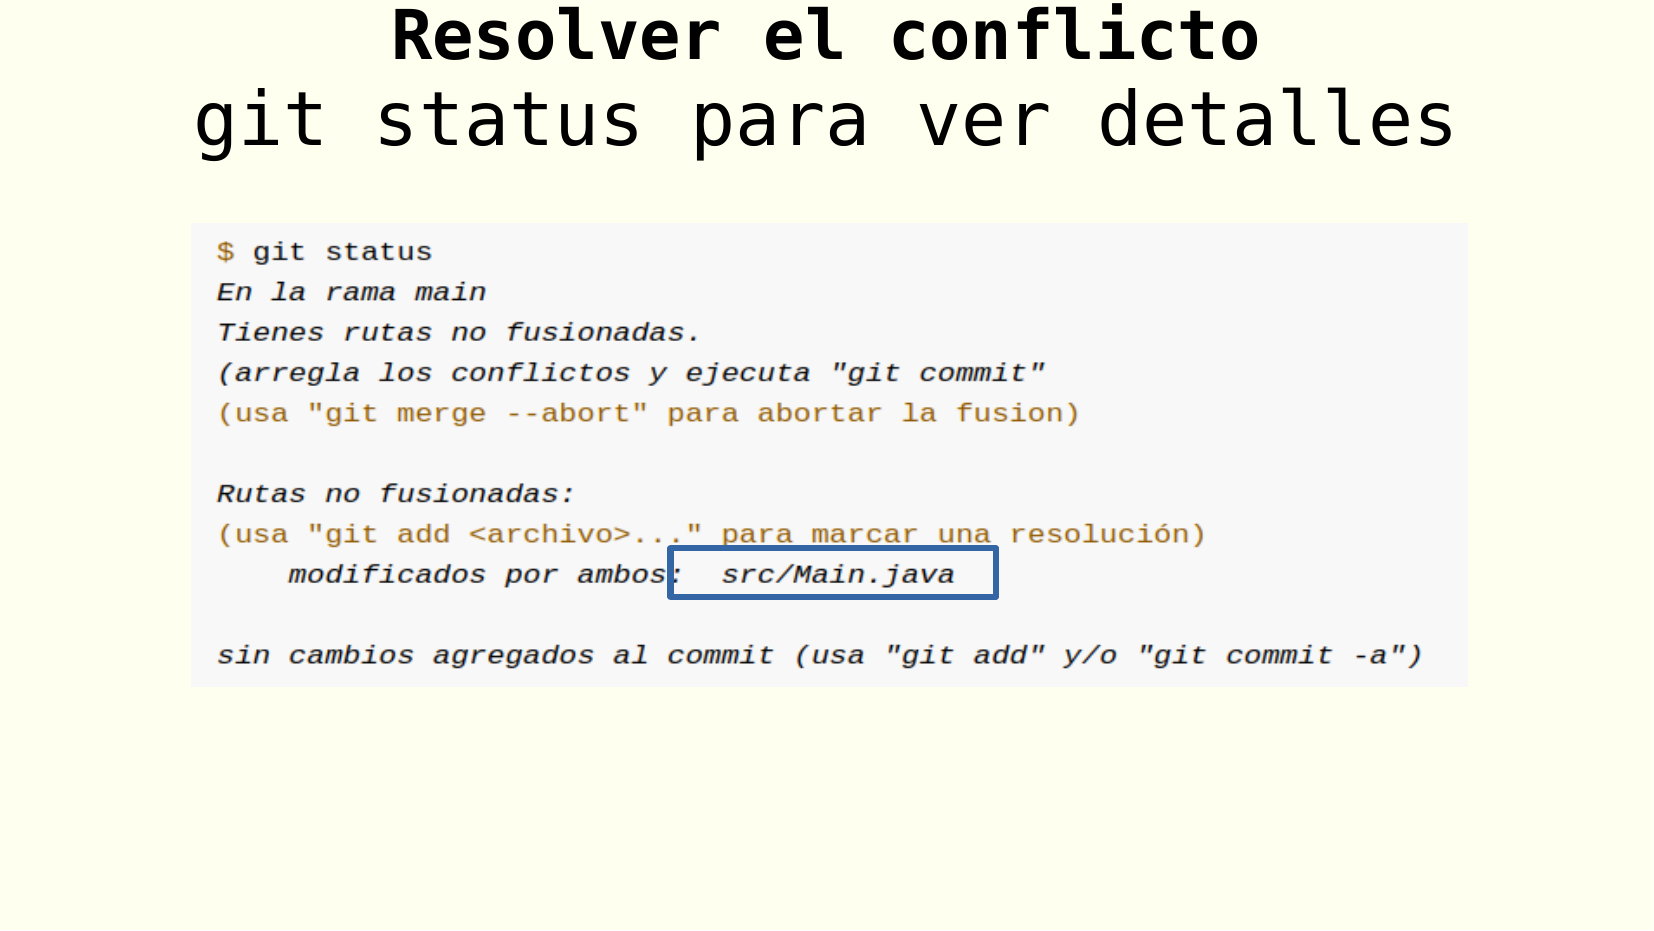

# Resolver el conflicto git status para ver detalles